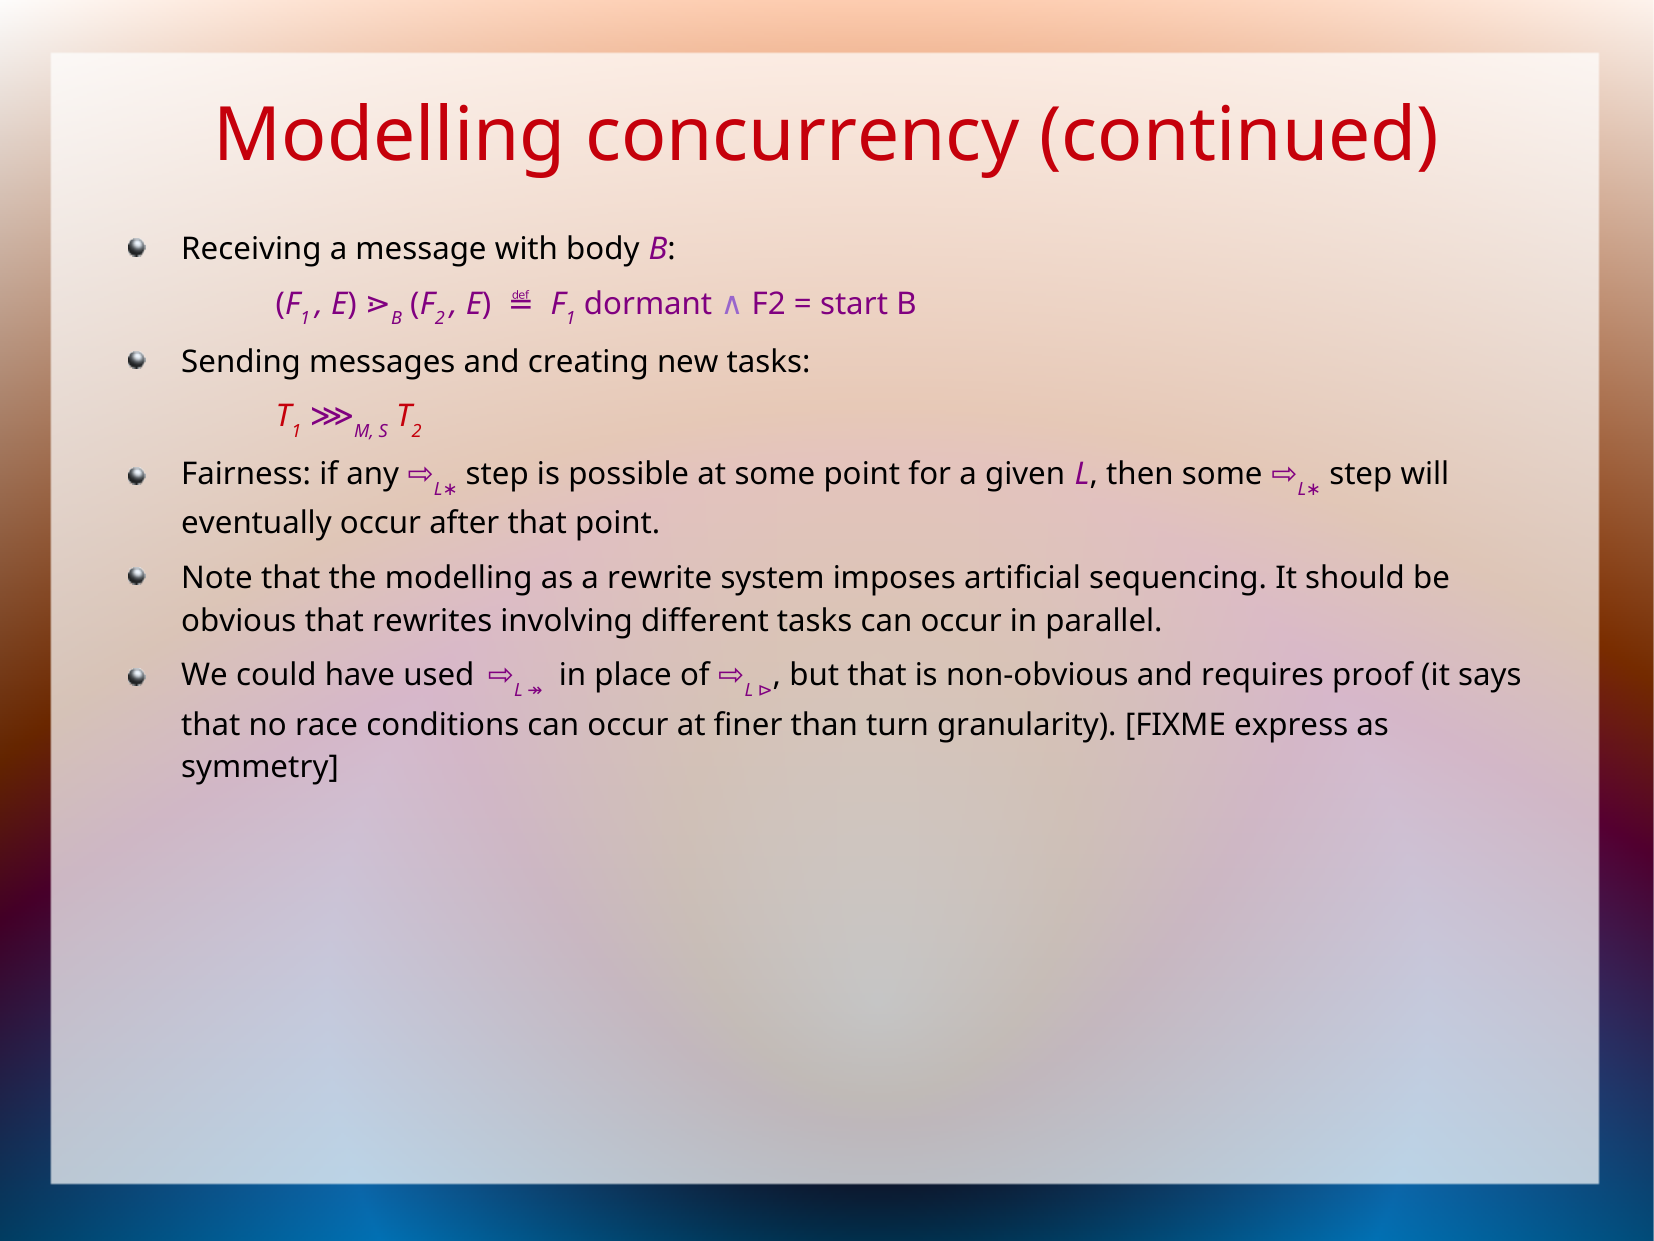

# Modelling concurrency (continued)
Receiving a message with body B:
(F1 , E) ⋗B (F2 , E) ≝ F1 dormant ∧ F2 = start B
Sending messages and creating new tasks:
T1 ⋙M, S T2
Fairness: if any ⇨L∗ step is possible at some point for a given L, then some ⇨L∗ step will eventually occur after that point.
Note that the modelling as a rewrite system imposes artificial sequencing. It should be obvious that rewrites involving different tasks can occur in parallel.
We could have used ⇨L ↠ in place of ⇨L ⊳, but that is non-obvious and requires proof (it says that no race conditions can occur at finer than turn granularity). [FIXME express as symmetry]